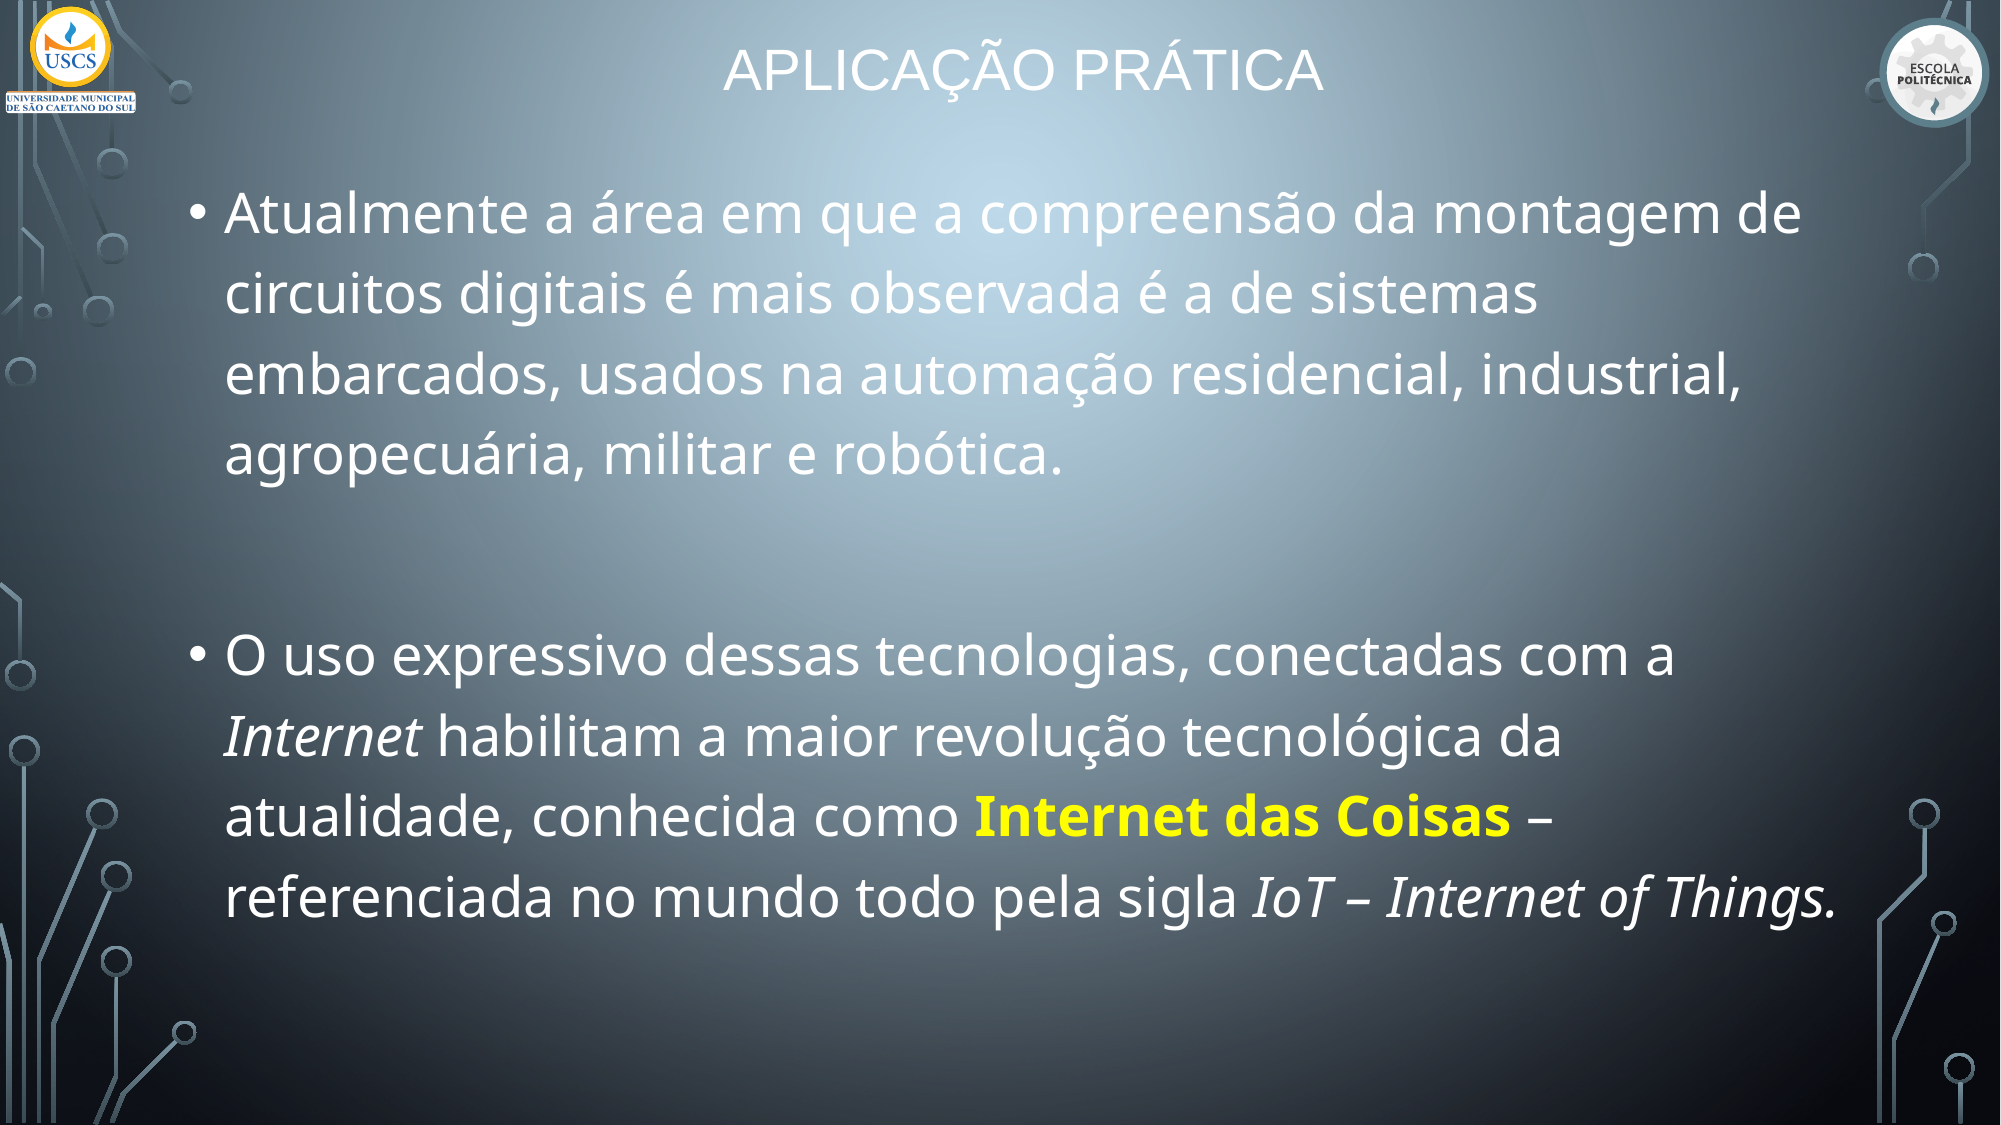

# APLICAÇÃO PRÁTICA
Atualmente a área em que a compreensão da montagem de circuitos digitais é mais observada é a de sistemas embarcados, usados na automação residencial, industrial, agropecuária, militar e robótica.
O uso expressivo dessas tecnologias, conectadas com a Internet habilitam a maior revolução tecnológica da atualidade, conhecida como Internet das Coisas – referenciada no mundo todo pela sigla IoT – Internet of Things.